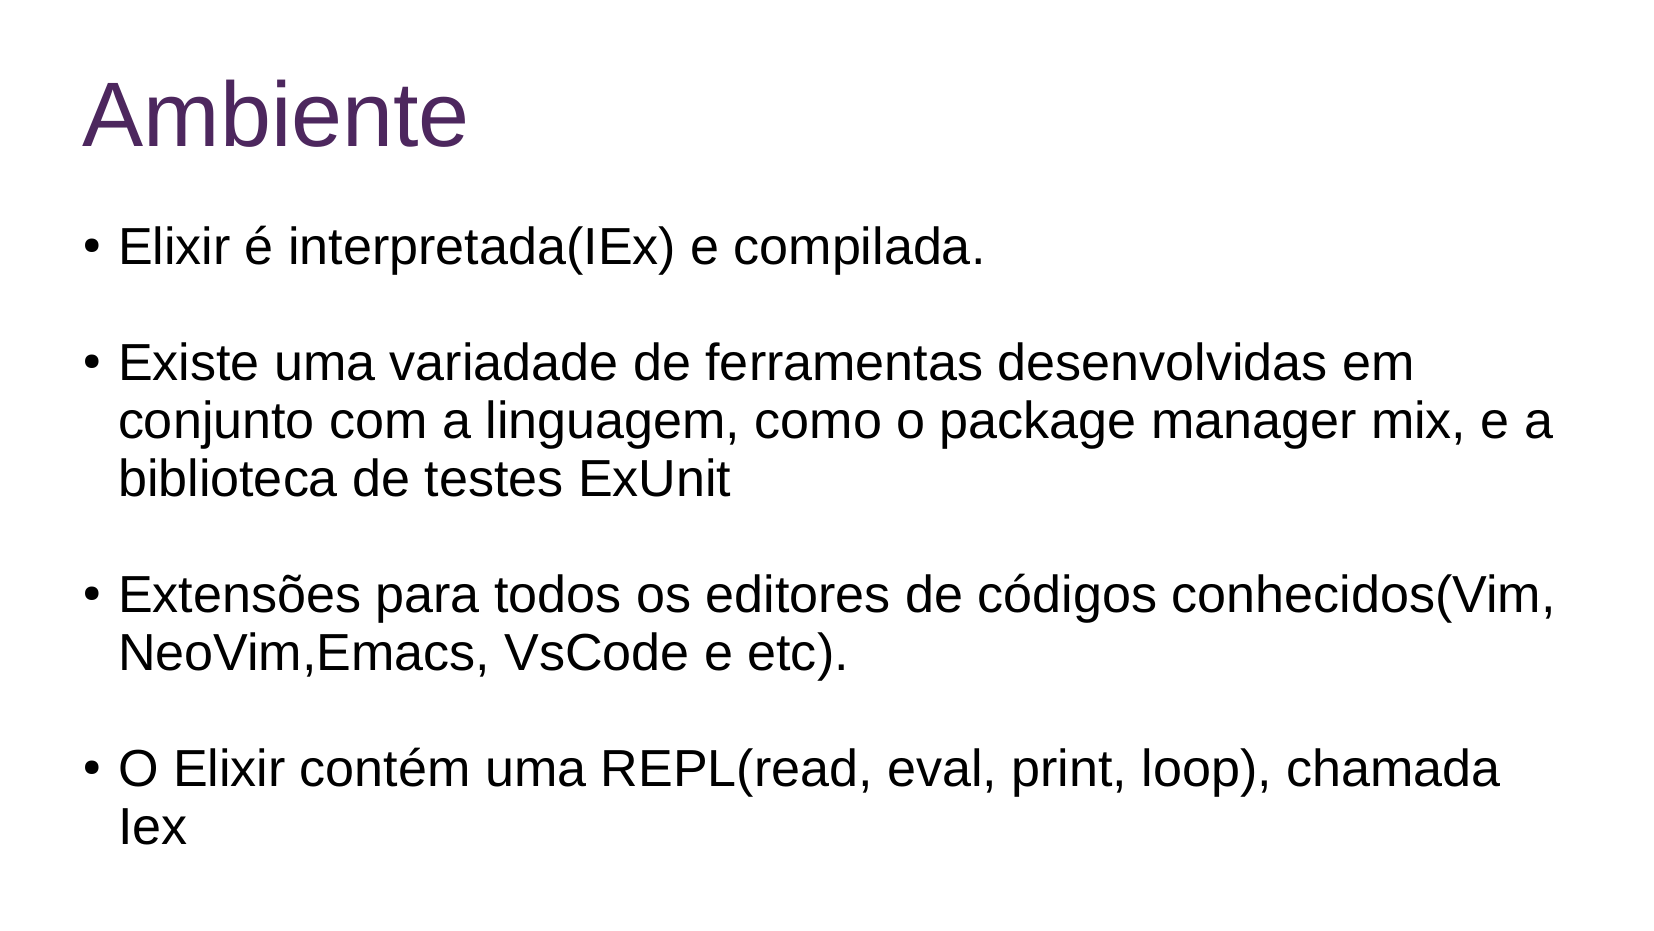

# Ambiente
Elixir é interpretada(IEx) e compilada.
Existe uma variadade de ferramentas desenvolvidas em conjunto com a linguagem, como o package manager mix, e a biblioteca de testes ExUnit
Extensões para todos os editores de códigos conhecidos(Vim, NeoVim,Emacs, VsCode e etc).
O Elixir contém uma REPL(read, eval, print, loop), chamada Iex